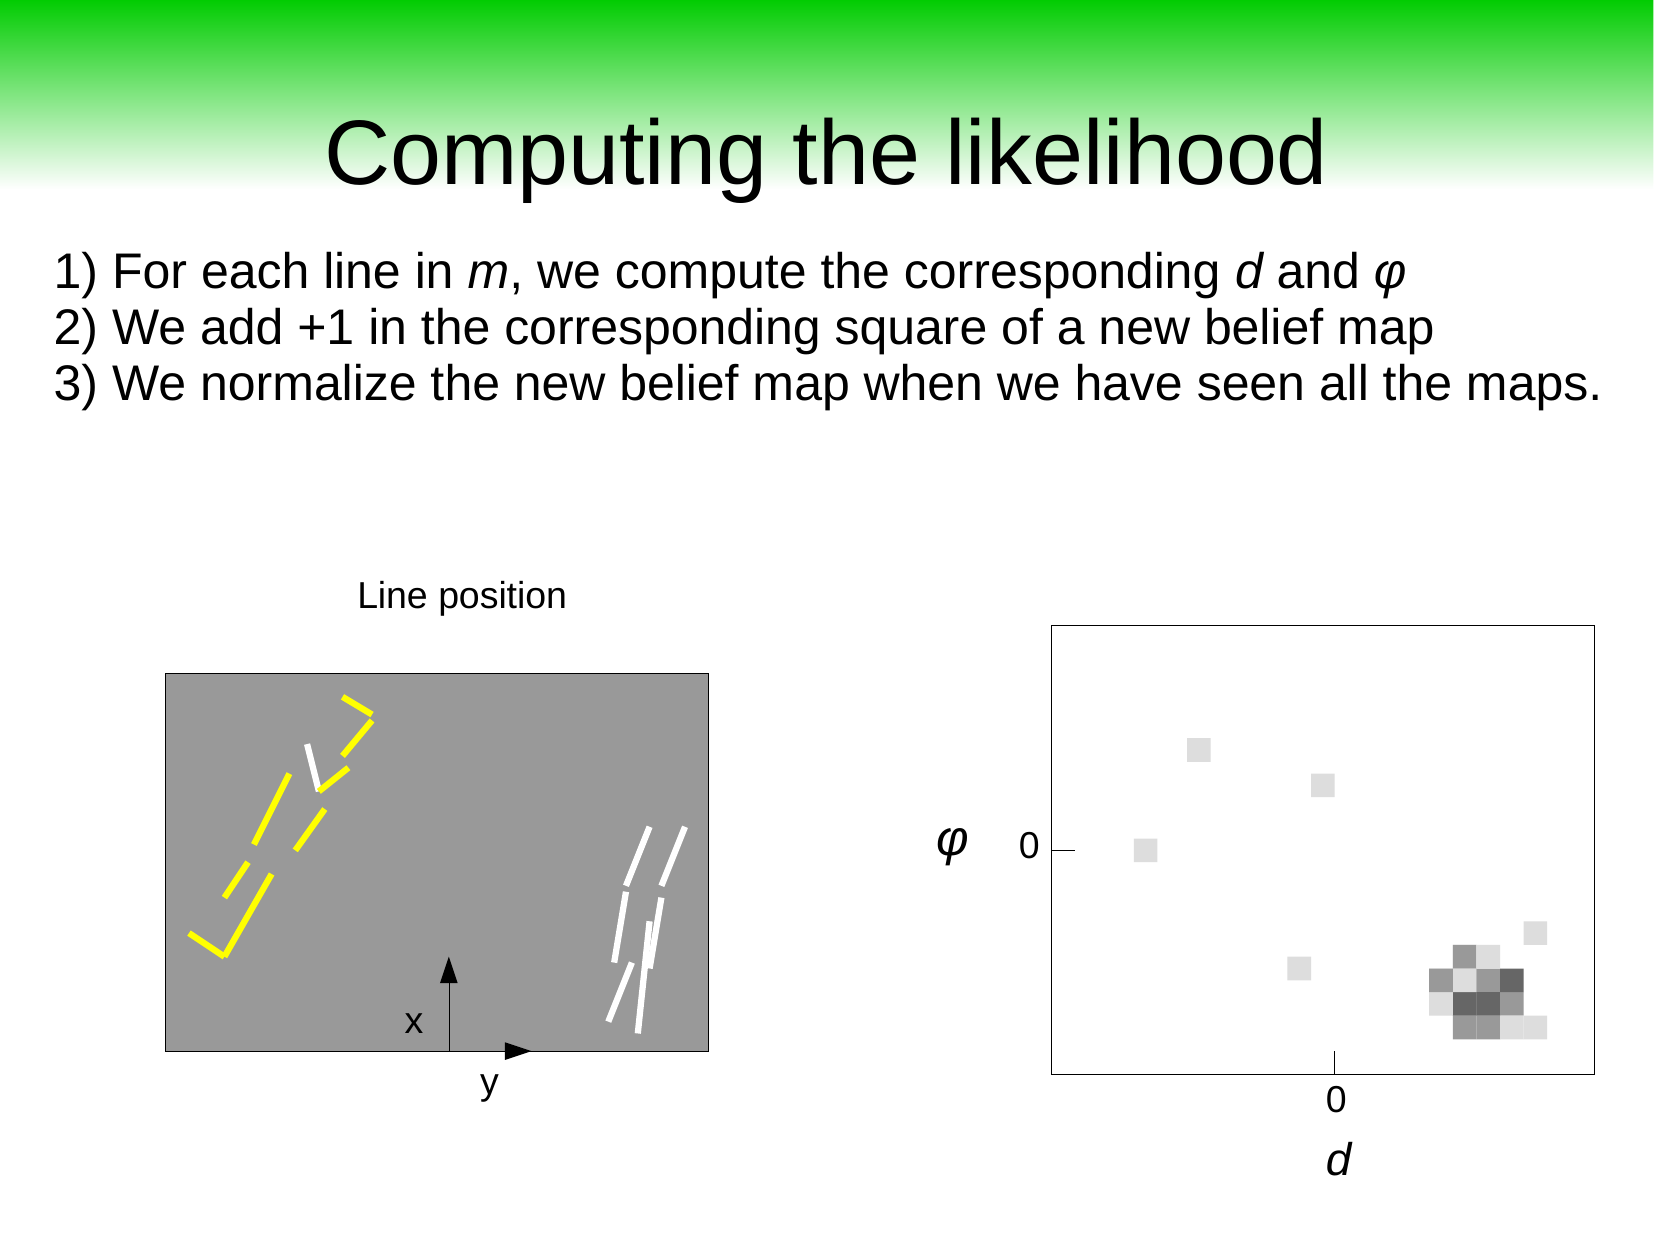

# Computing the likelihood
1) For each line in m, we compute the corresponding d and φ
2) We add +1 in the corresponding square of a new belief map
3) We normalize the new belief map when we have seen all the maps.
Line position
φ
0
x
y
0
d